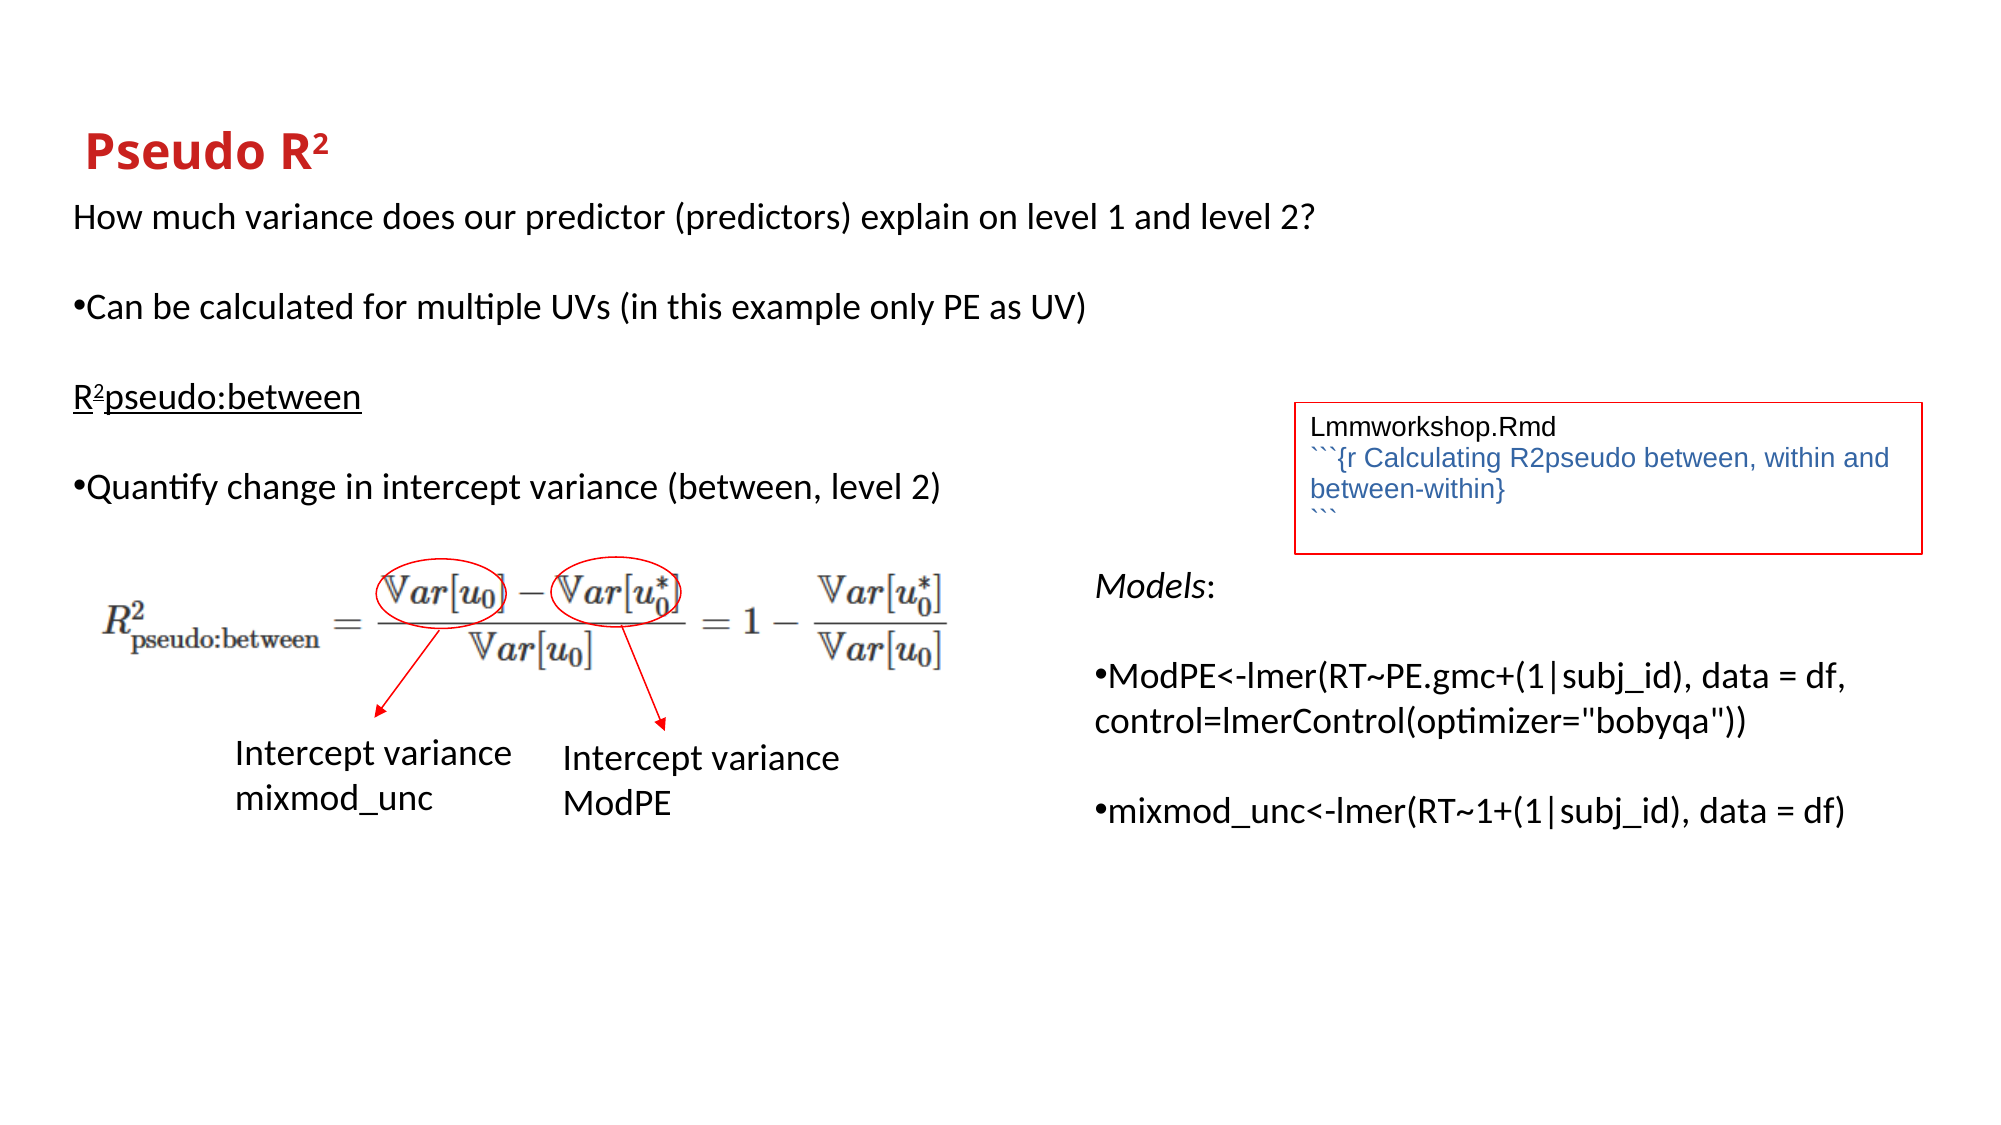

Pseudo R2
How much variance does our predictor (predictors) explain on level 1 and level 2?
Can be calculated for multiple UVs (in this example only PE as UV)
R2pseudo:between
Quantify change in intercept variance (between, level 2)
Lmmworkshop.Rmd
```{r Calculating R2pseudo between, within and between-within}
```
Models:
ModPE<-lmer(RT~PE.gmc+(1|subj_id), data = df, control=lmerControl(optimizer="bobyqa"))
mixmod_unc<-lmer(RT~1+(1|subj_id), data = df)
Intercept variance mixmod_unc
Intercept variance ModPE